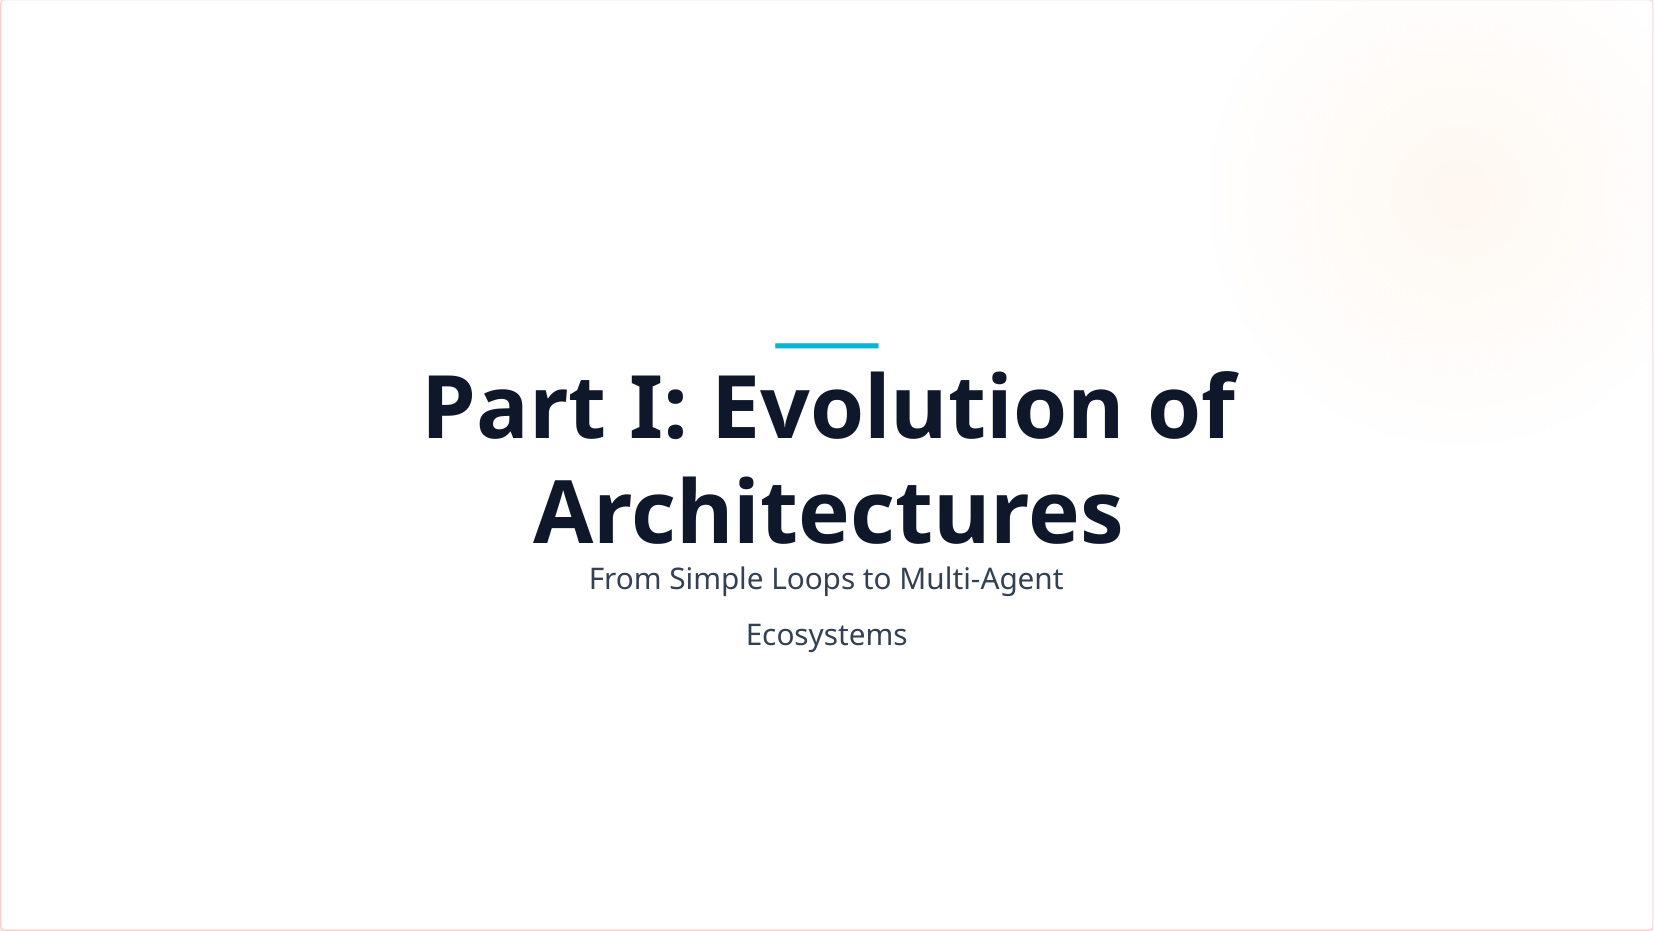

Part I: Evolution of Architectures
From Simple Loops to Multi-Agent Ecosystems